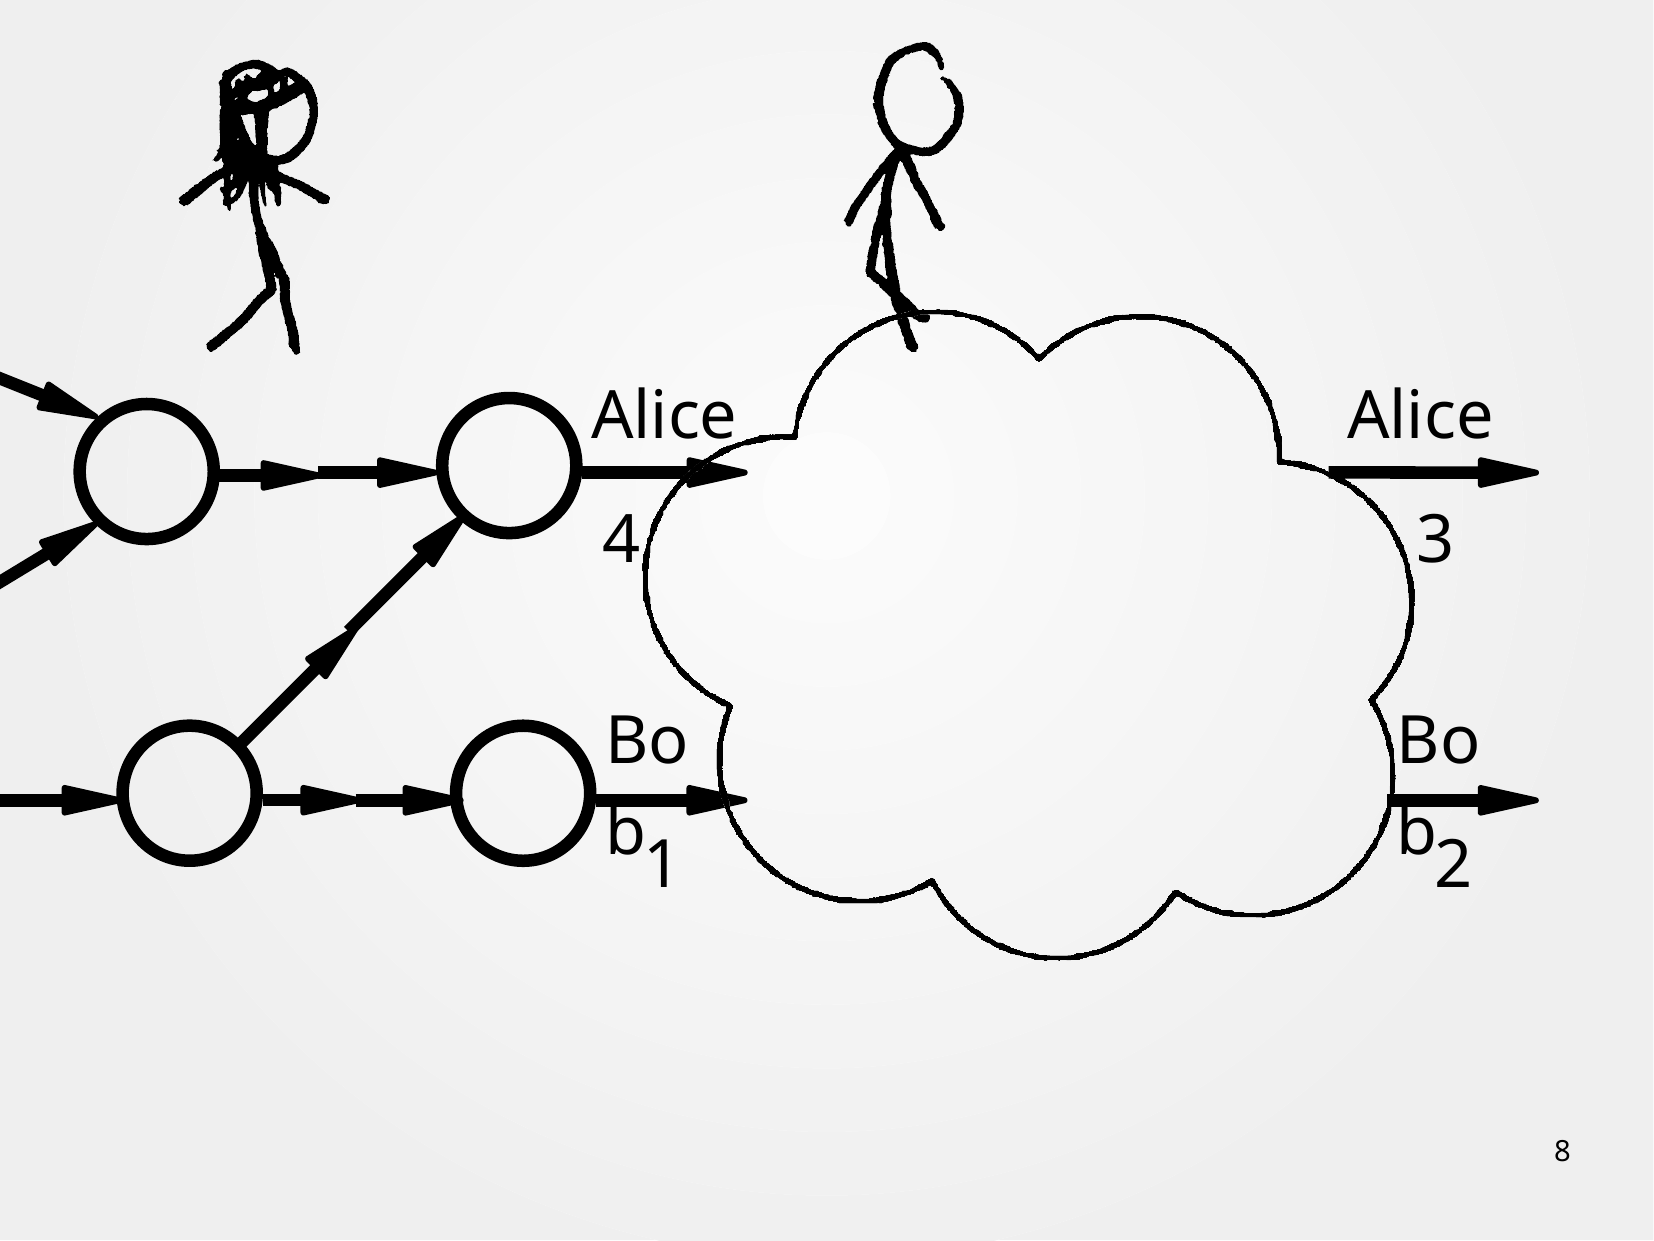

Alice
Alice
4
3
Bob
Bob
1
2
8